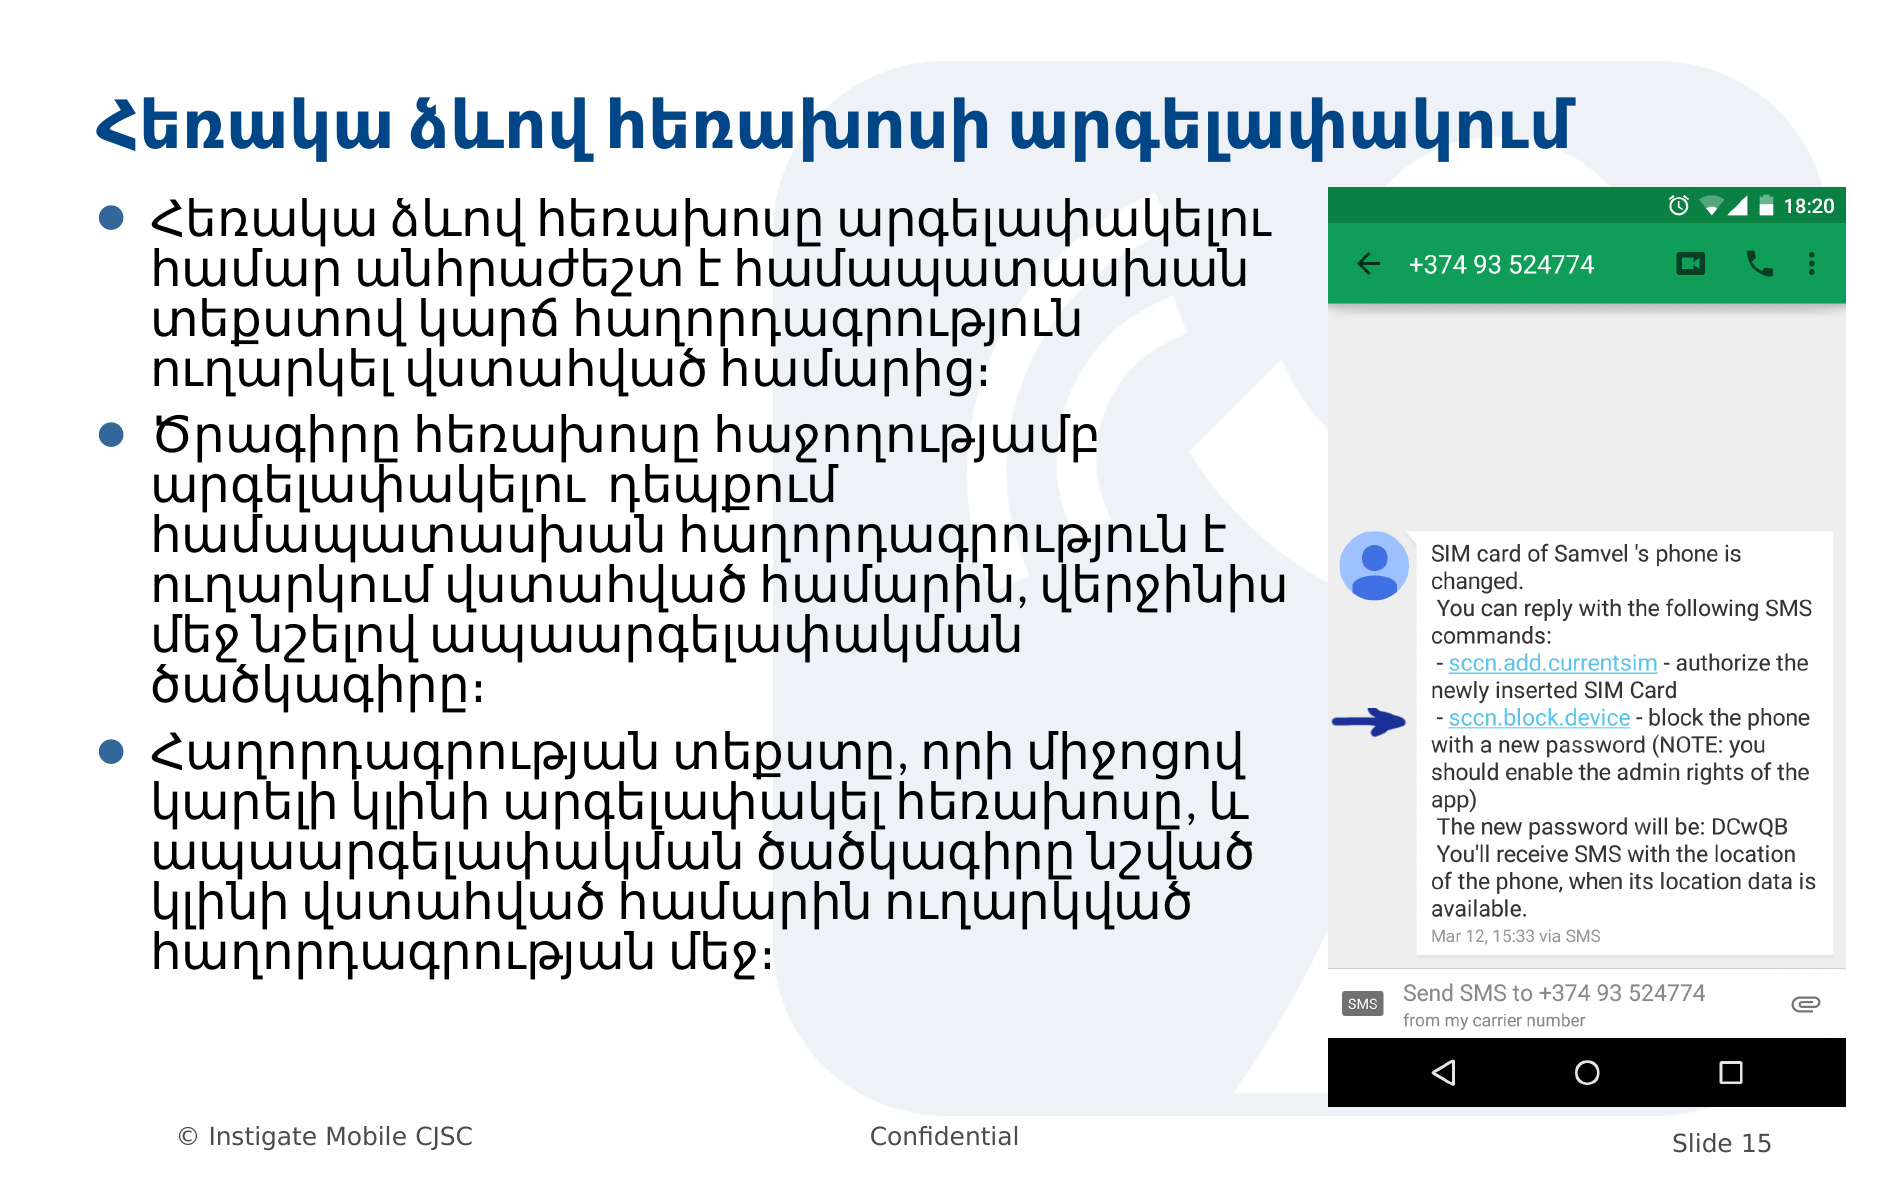

# Հեռակա ձևով հեռախոսի արգելափակում
Հեռակա ձևով հեռախոսը արգելափակելու համար անհրաժեշտ է համապատասխան տեքստով կարճ հաղորդագրություն ուղարկել վստահված համարից։
Ծրագիրը հեռախոսը հաջողությամբ արգելափակելու դեպքում համապատասխան հաղորդագրություն է ուղարկում վստահված համարին, վերջինիս մեջ նշելով ապաարգելափակման ծածկագիրը։
Հաղորդագրության տեքստը, որի միջոցով կարելի կլինի արգելափակել հեռախոսը, և ապաարգելափակման ծածկագիրը նշված կլինի վստահված համարին ուղարկված հաղորդագրության մեջ։